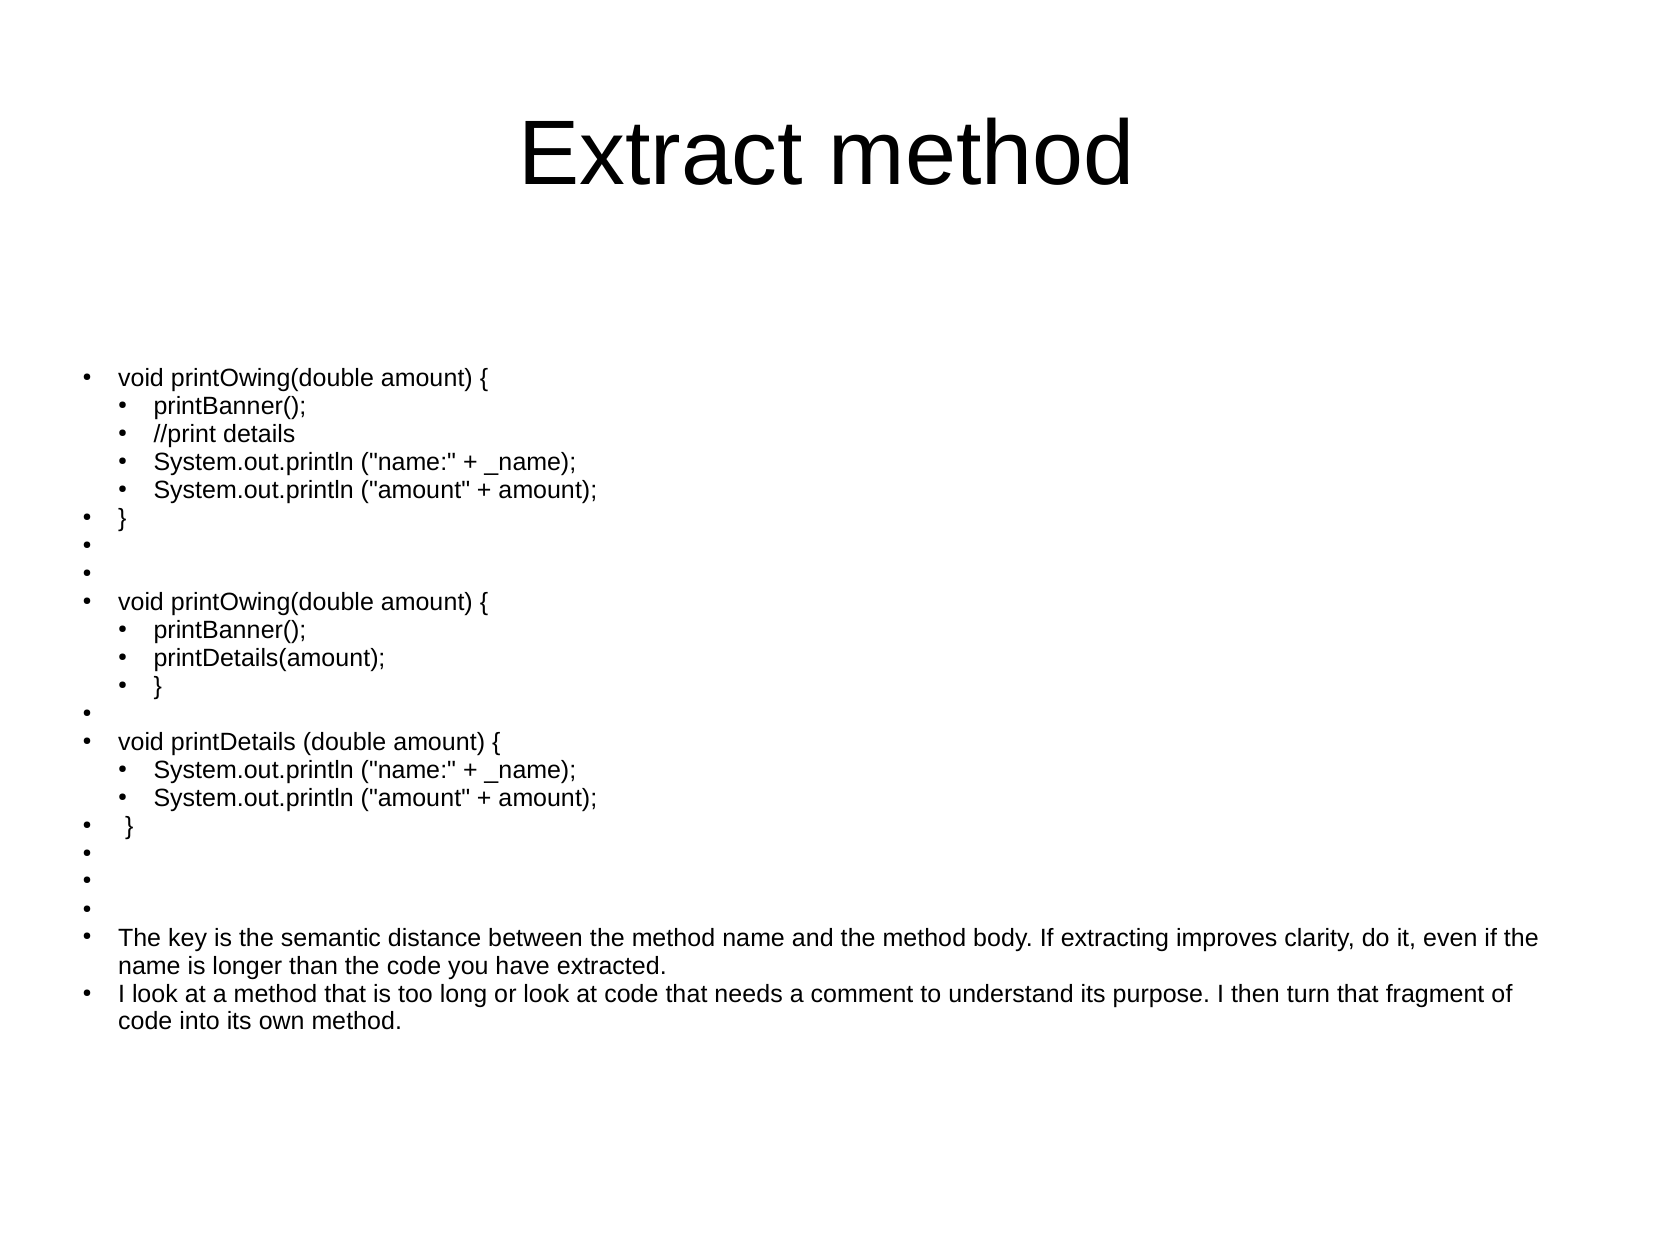

# Extract method
void printOwing(double amount) {
printBanner();
//print details
System.out.println ("name:" + _name);
System.out.println ("amount" + amount);
}
void printOwing(double amount) {
printBanner();
printDetails(amount);
}
void printDetails (double amount) {
System.out.println ("name:" + _name);
System.out.println ("amount" + amount);
 }
The key is the semantic distance between the method name and the method body. If extracting improves clarity, do it, even if the name is longer than the code you have extracted.
I look at a method that is too long or look at code that needs a comment to understand its purpose. I then turn that fragment of code into its own method.